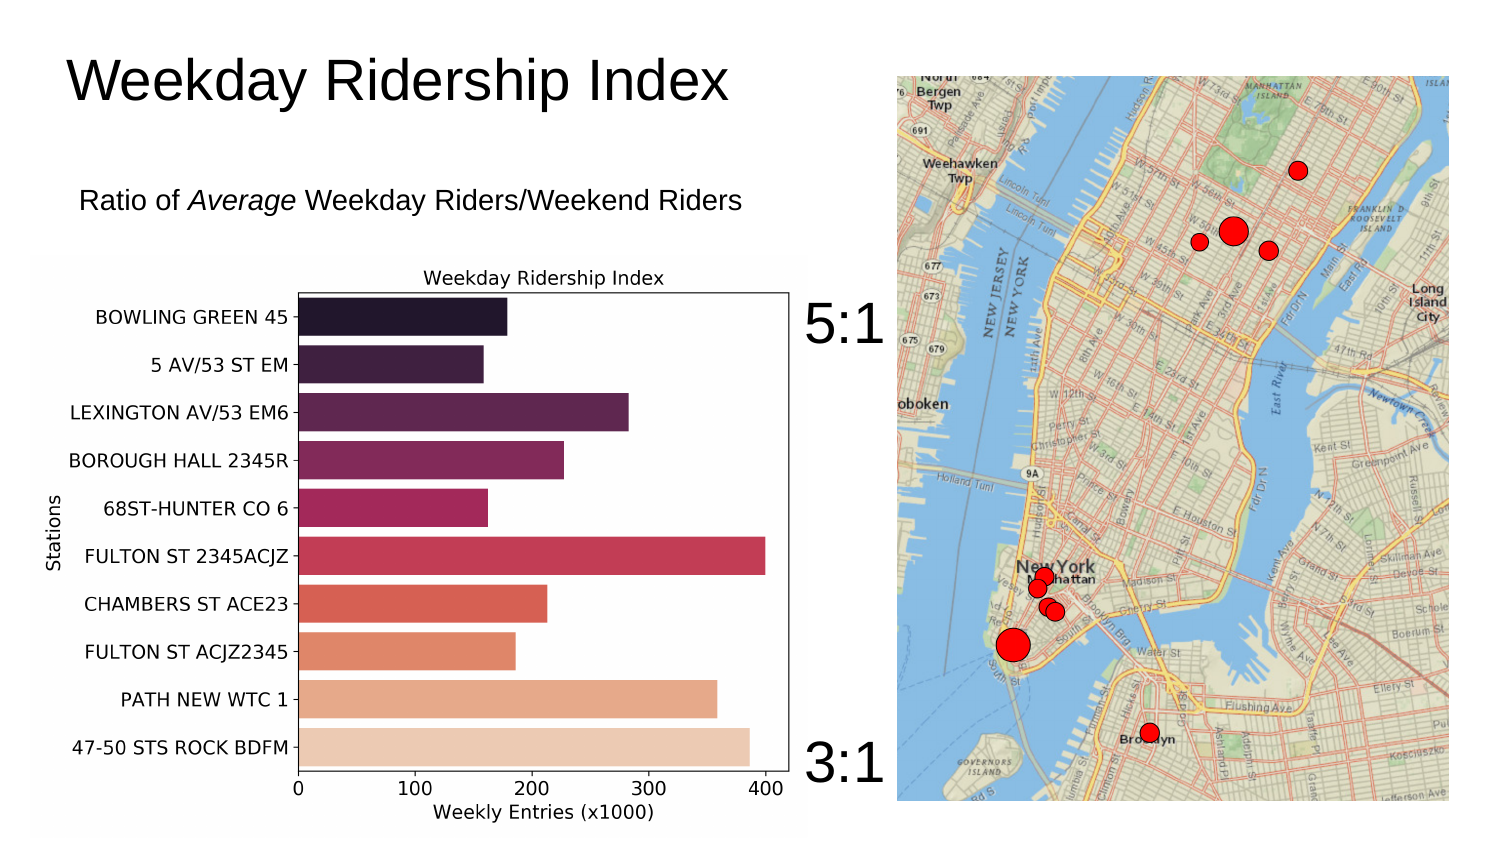

# Weekday Ridership Index
Ratio of Average Weekday Riders/Weekend Riders
5:1
3:1